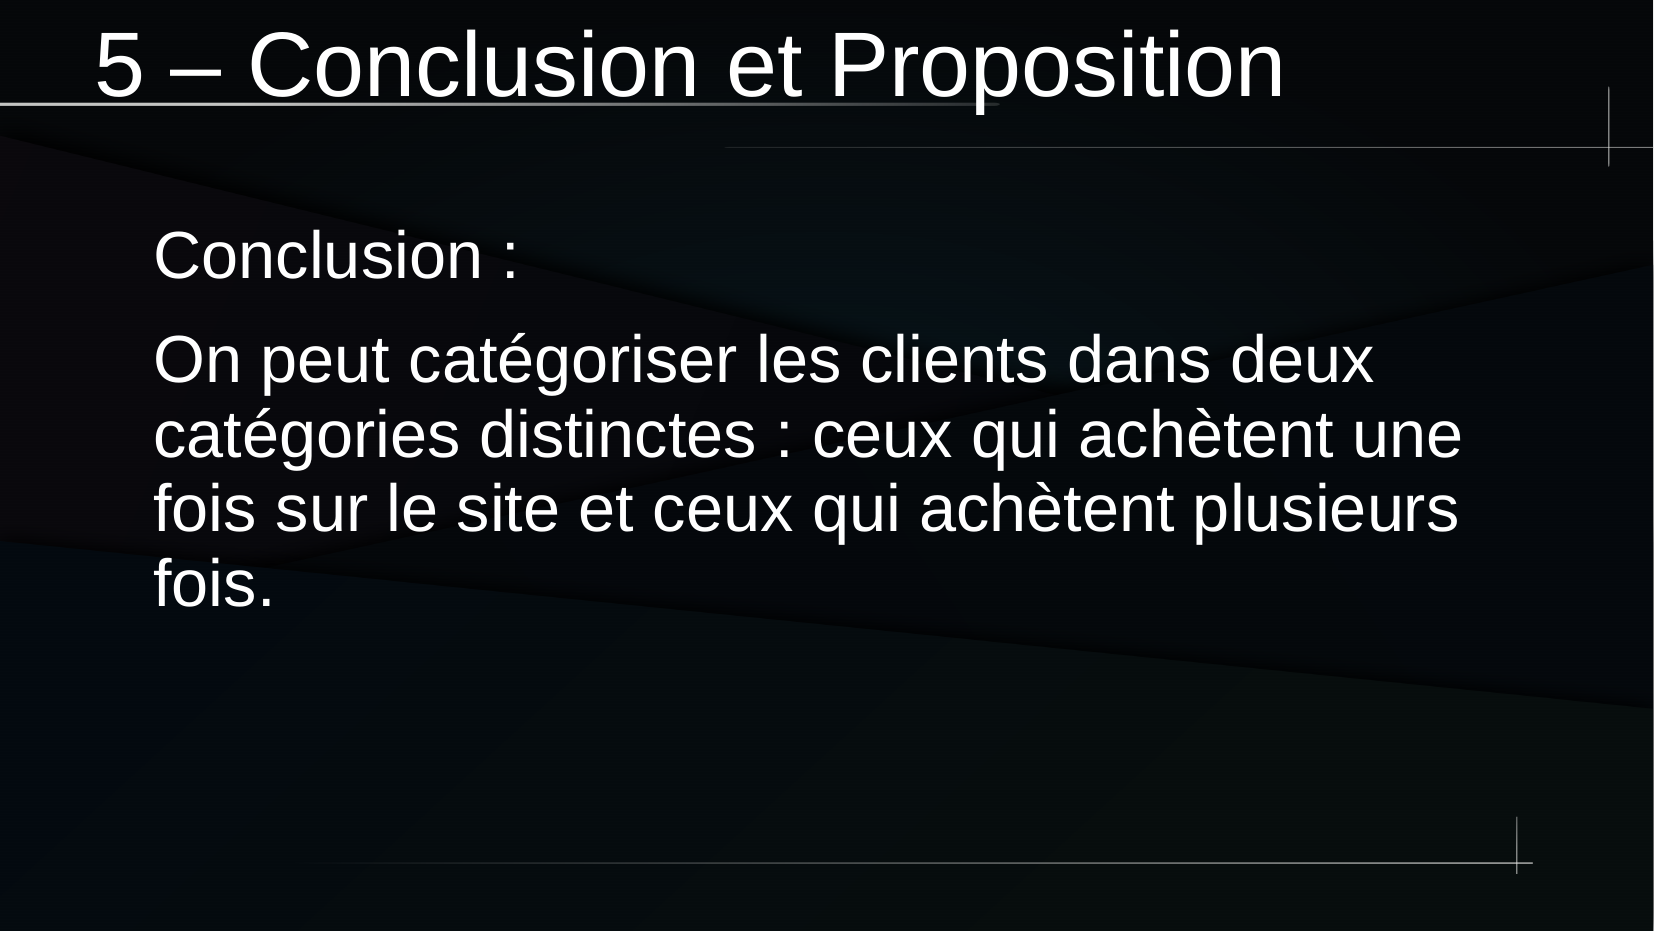

# 5 – Conclusion et Proposition
Conclusion :
On peut catégoriser les clients dans deux catégories distinctes : ceux qui achètent une fois sur le site et ceux qui achètent plusieurs fois.